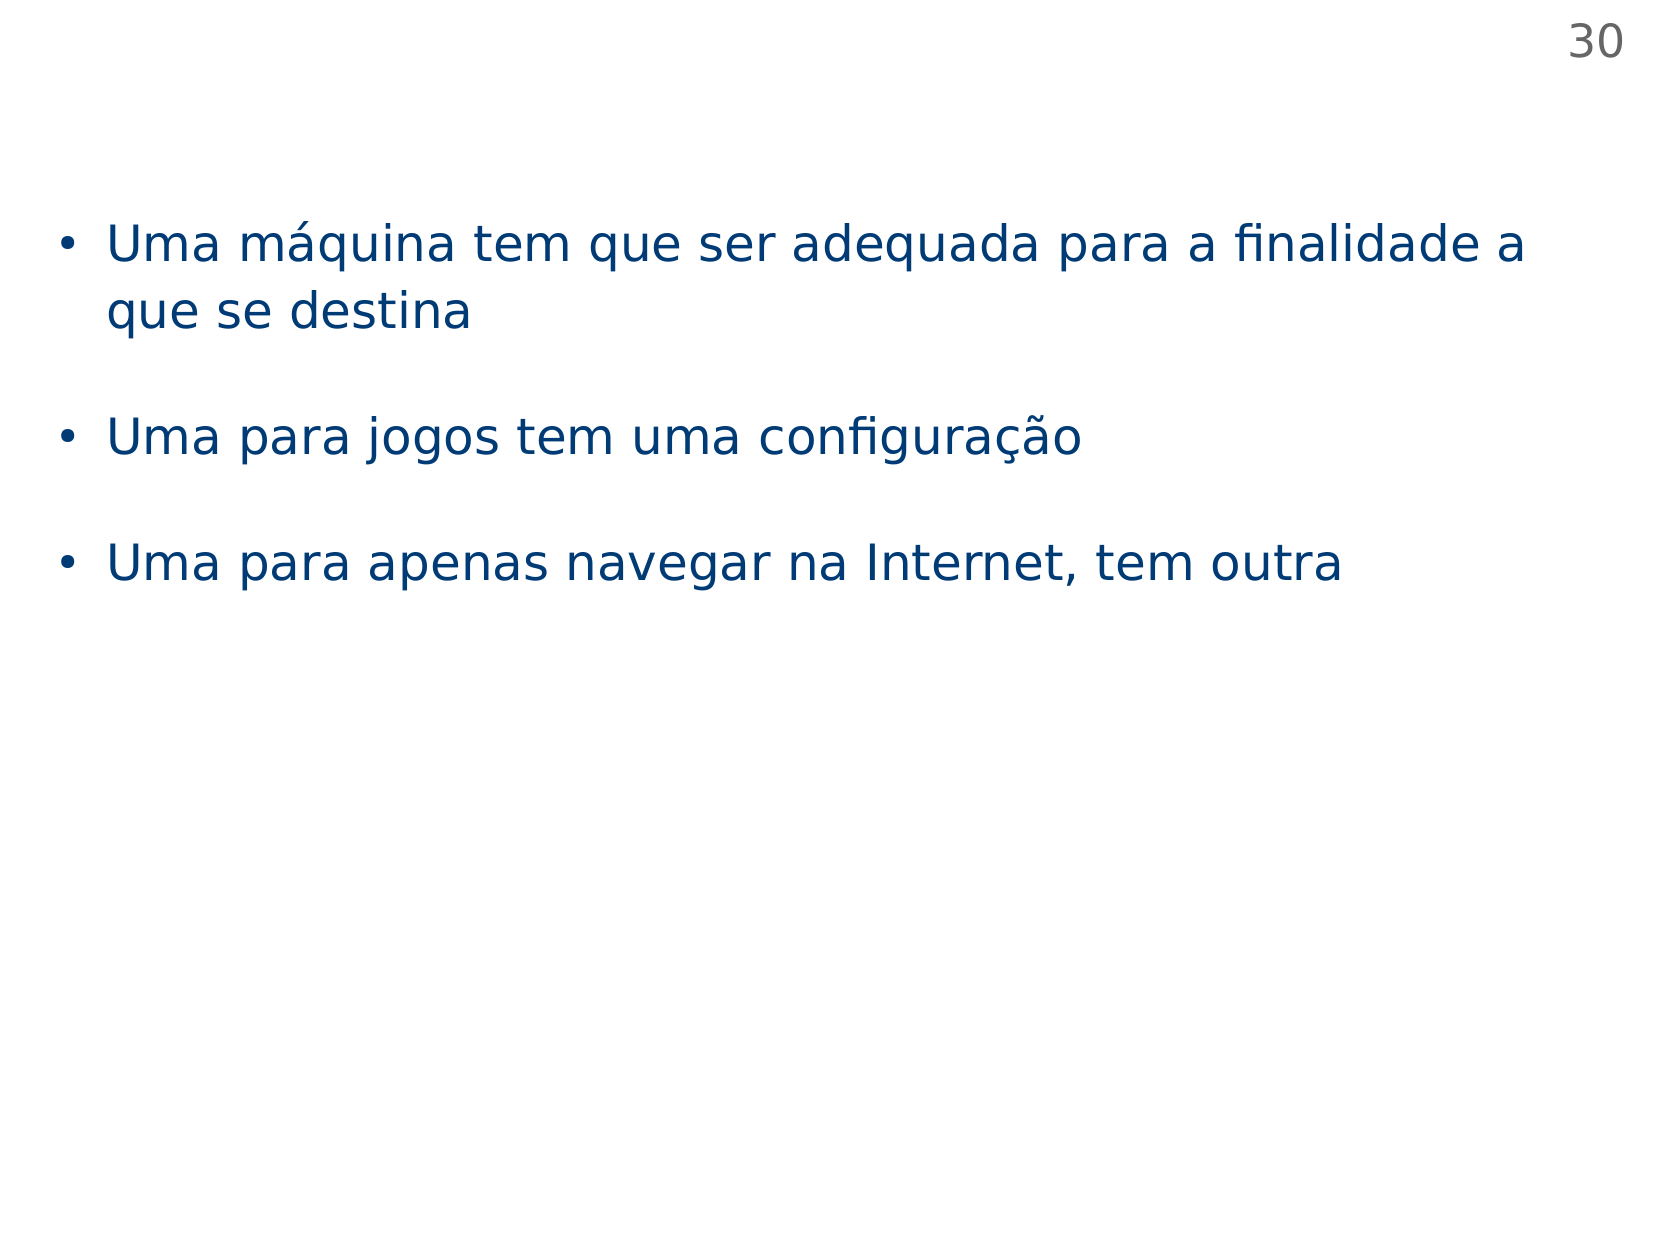

30
#
Uma máquina tem que ser adequada para a finalidade a que se destina
Uma para jogos tem uma configuração
Uma para apenas navegar na Internet, tem outra